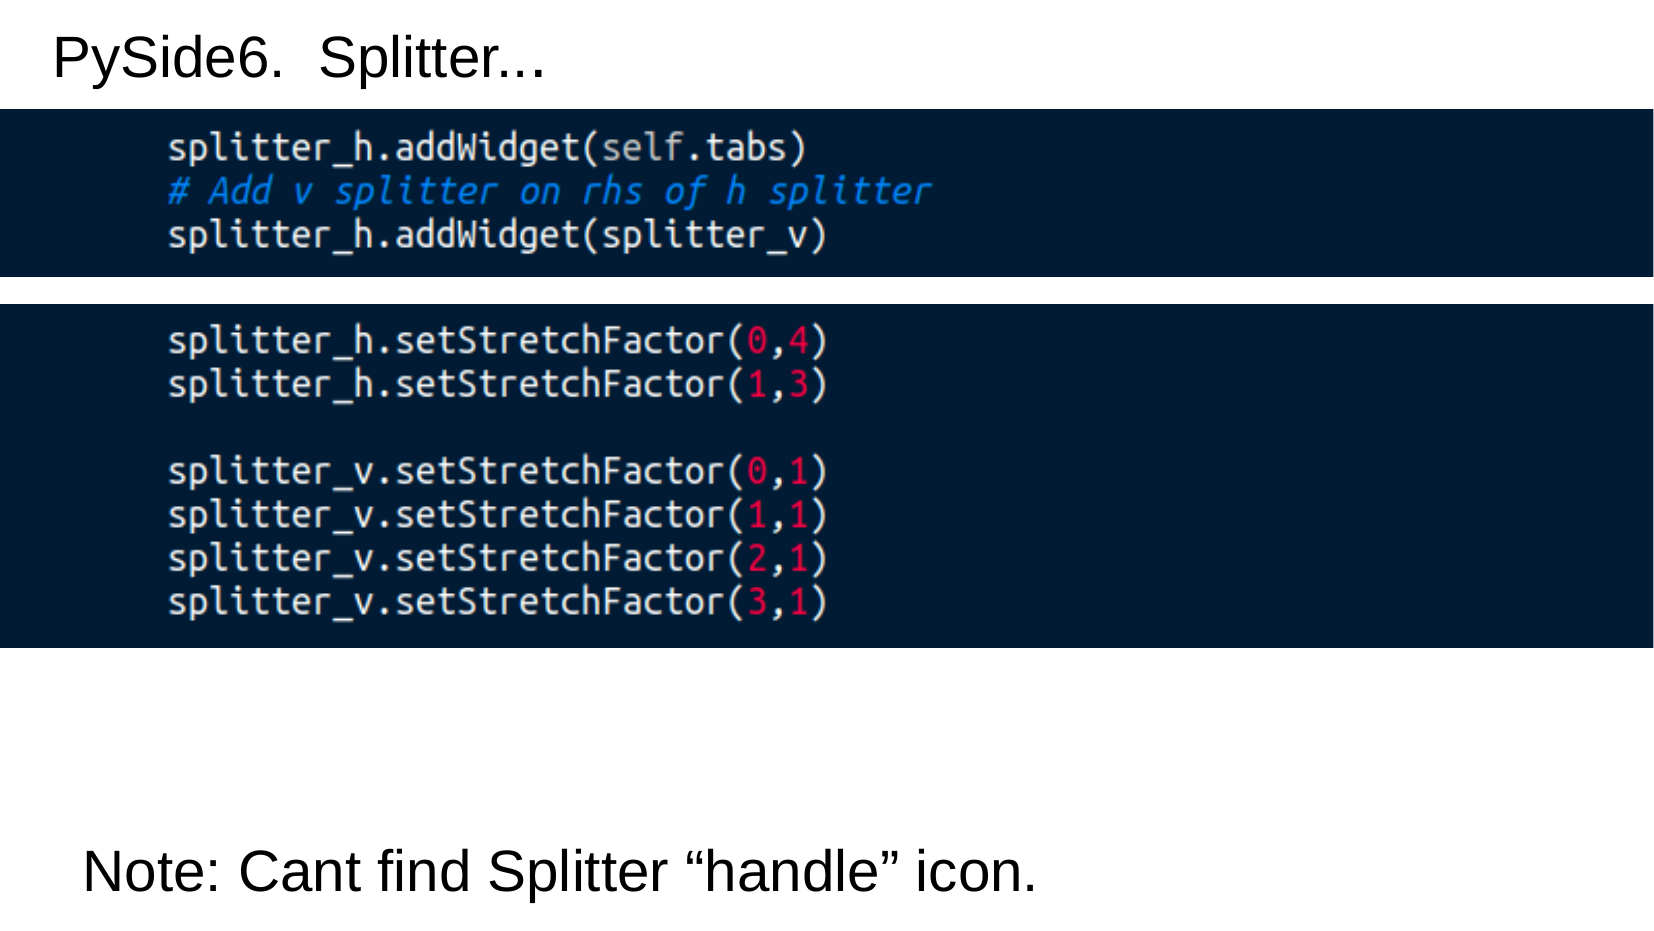

PySide6. Splitter...
Note: Cant find Splitter “handle” icon.